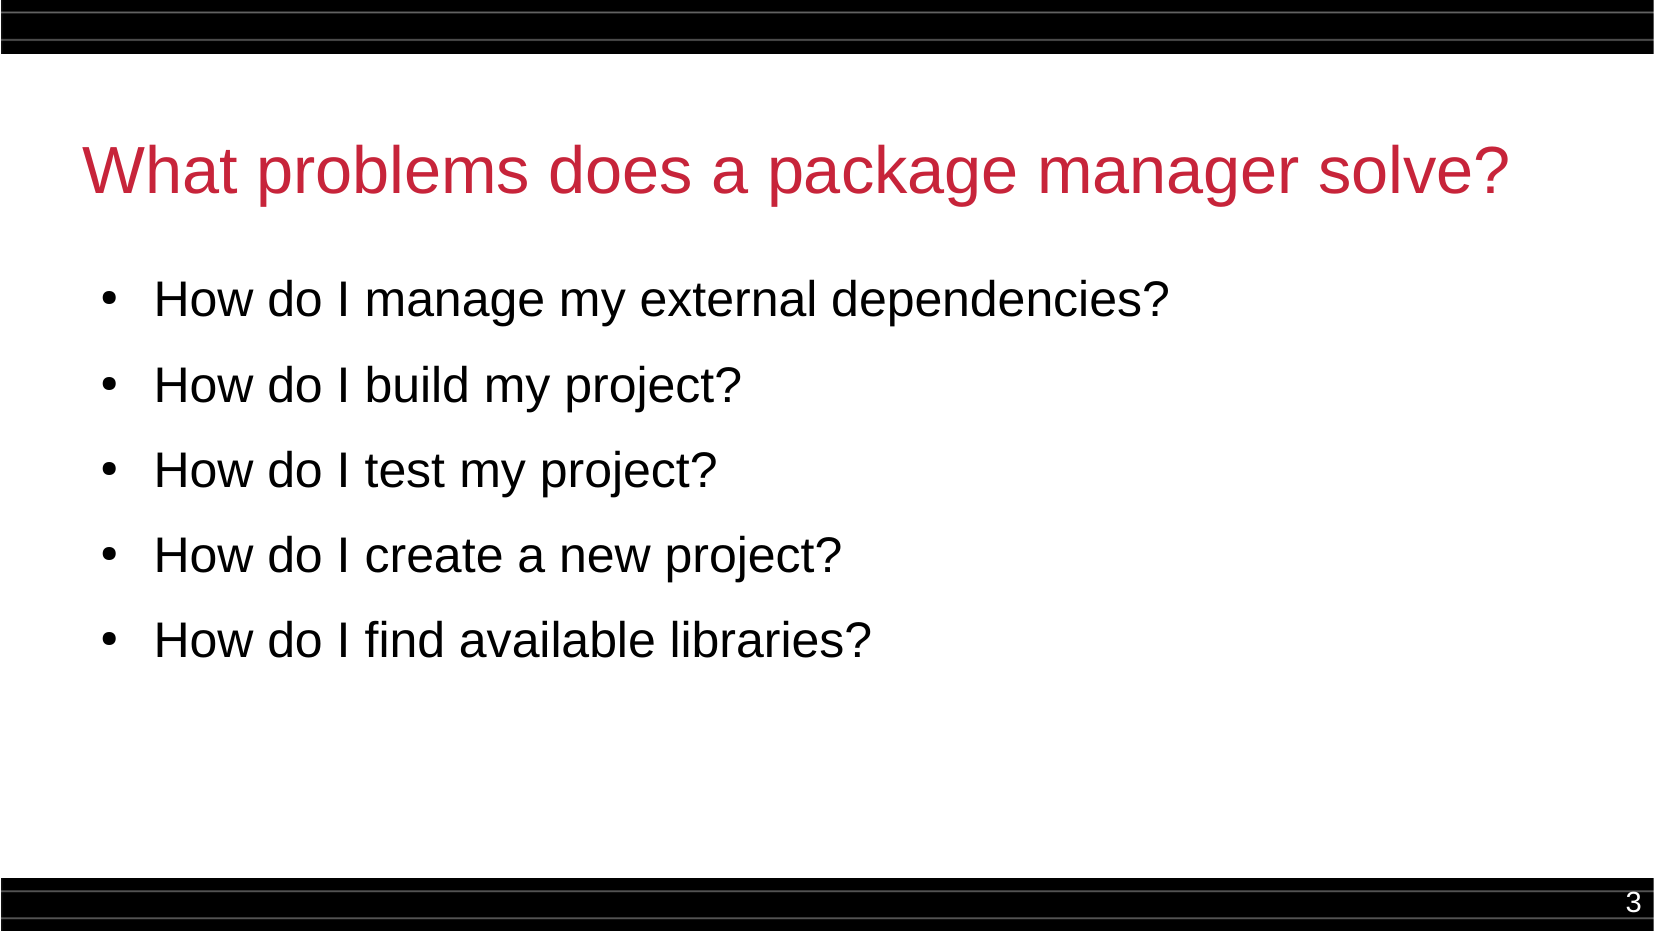

# What problems does a package manager solve?
How do I manage my external dependencies?
How do I build my project?
How do I test my project?
How do I create a new project?
How do I find available libraries?